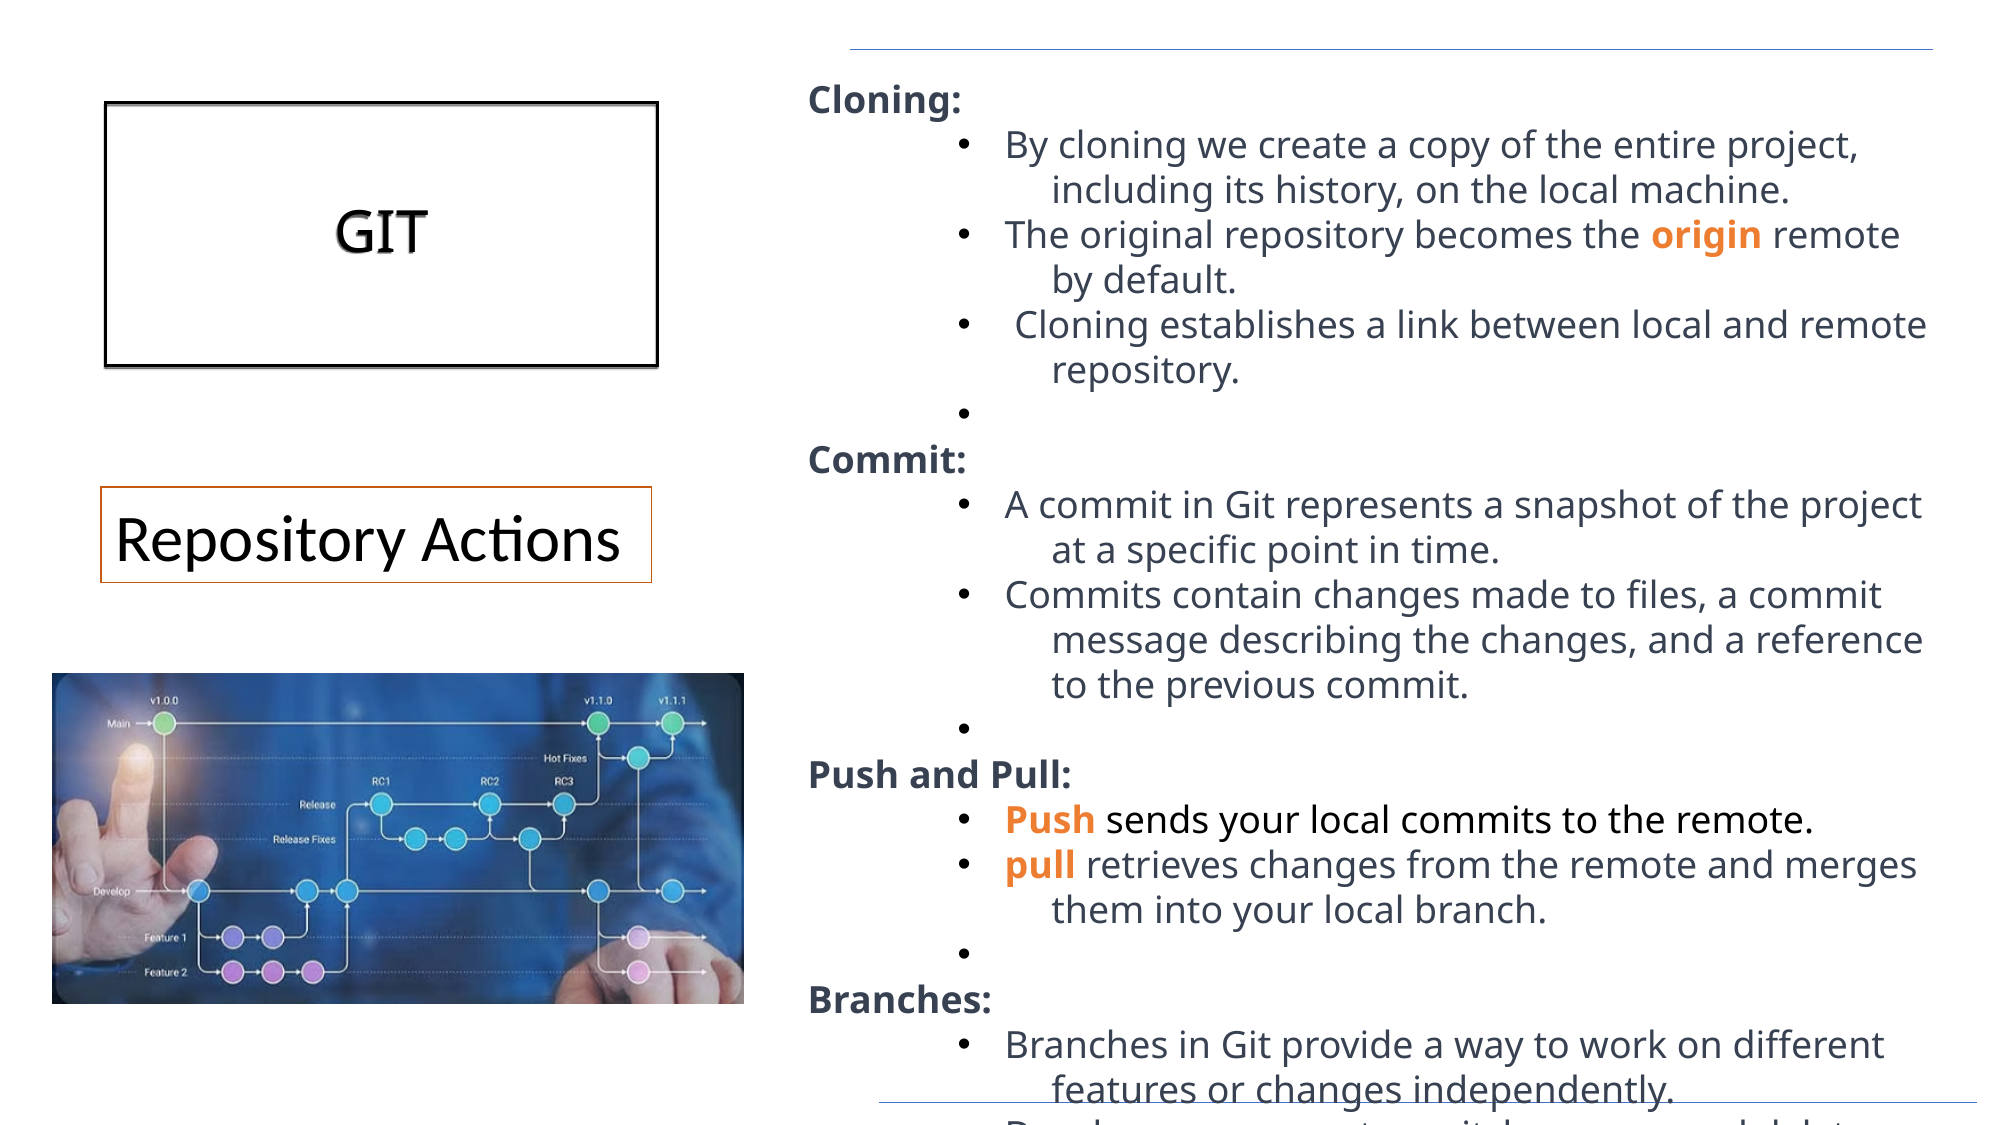

Cloning:
By cloning we create a copy of the entire project, including its history, on the local machine.
The original repository becomes the origin remote by default.
 Cloning establishes a link between local and remote repository.
Commit:
A commit in Git represents a snapshot of the project at a specific point in time.
Commits contain changes made to files, a commit message describing the changes, and a reference to the previous commit.
Push and Pull:
Push sends your local commits to the remote.
pull retrieves changes from the remote and merges them into your local branch.
Branches:
Branches in Git provide a way to work on different features or changes independently.
Developers can create, switch, merge, and delete branches in their local repositories.
# GIT
Repository Actions